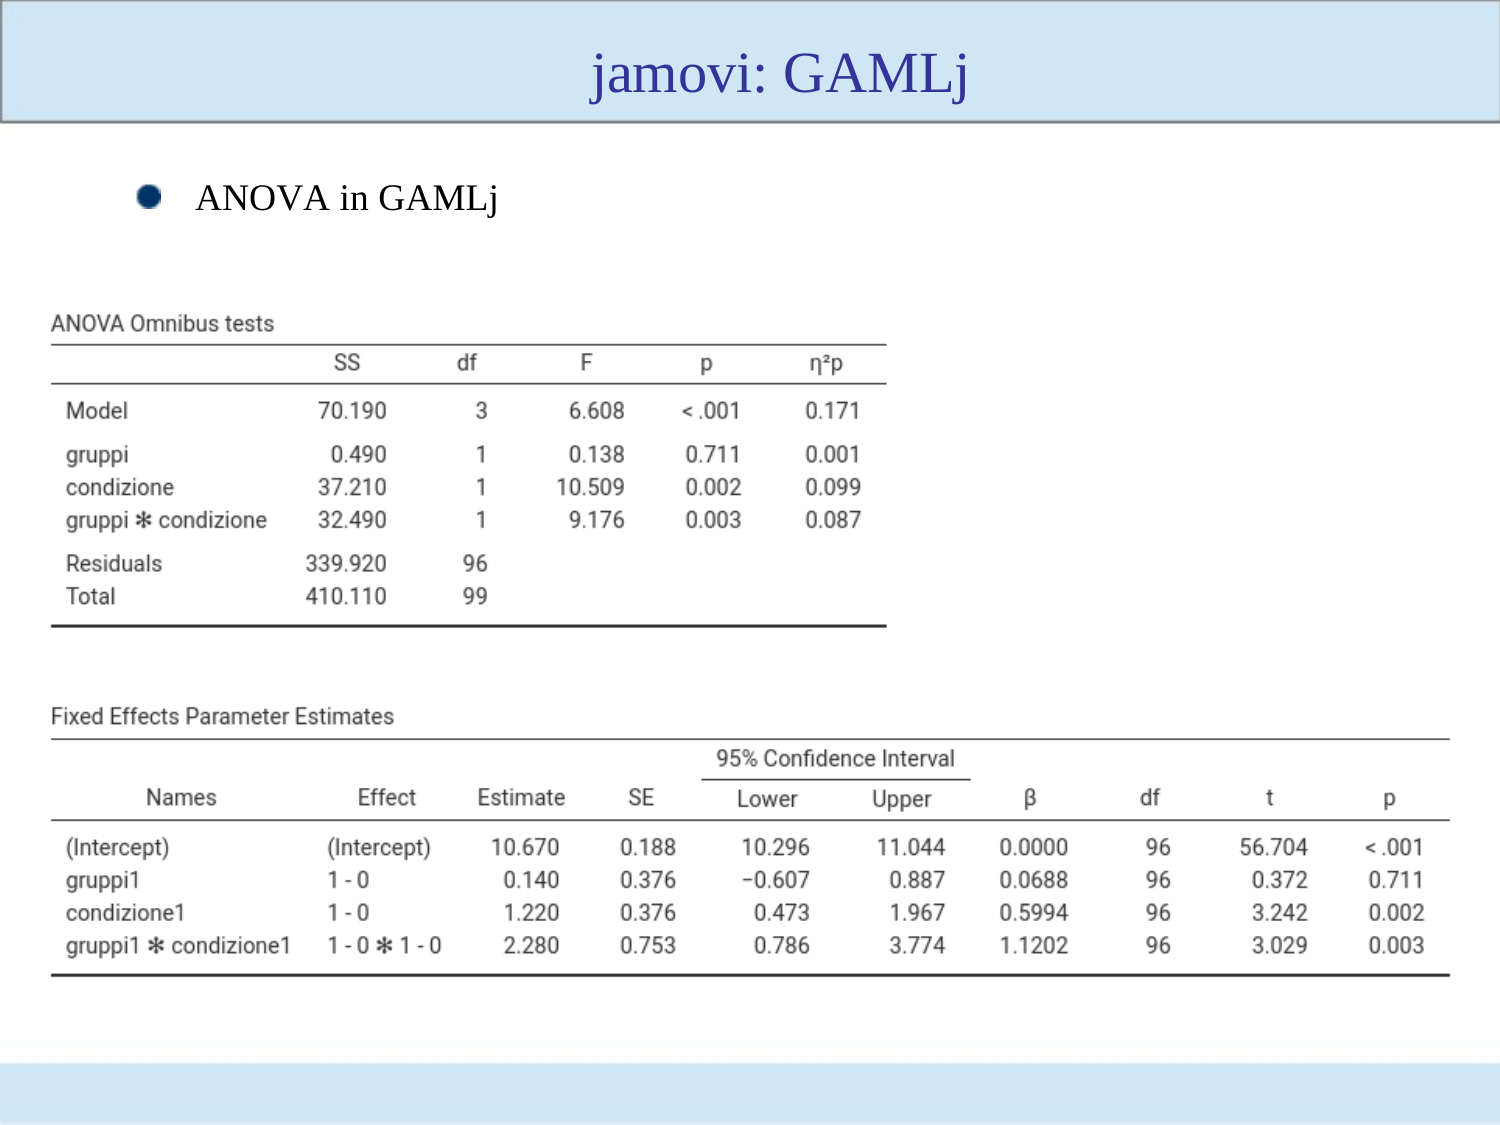

Risultati
Risultati
Risultati
# jamovi: GAMLj
ANOVA in GAMLj